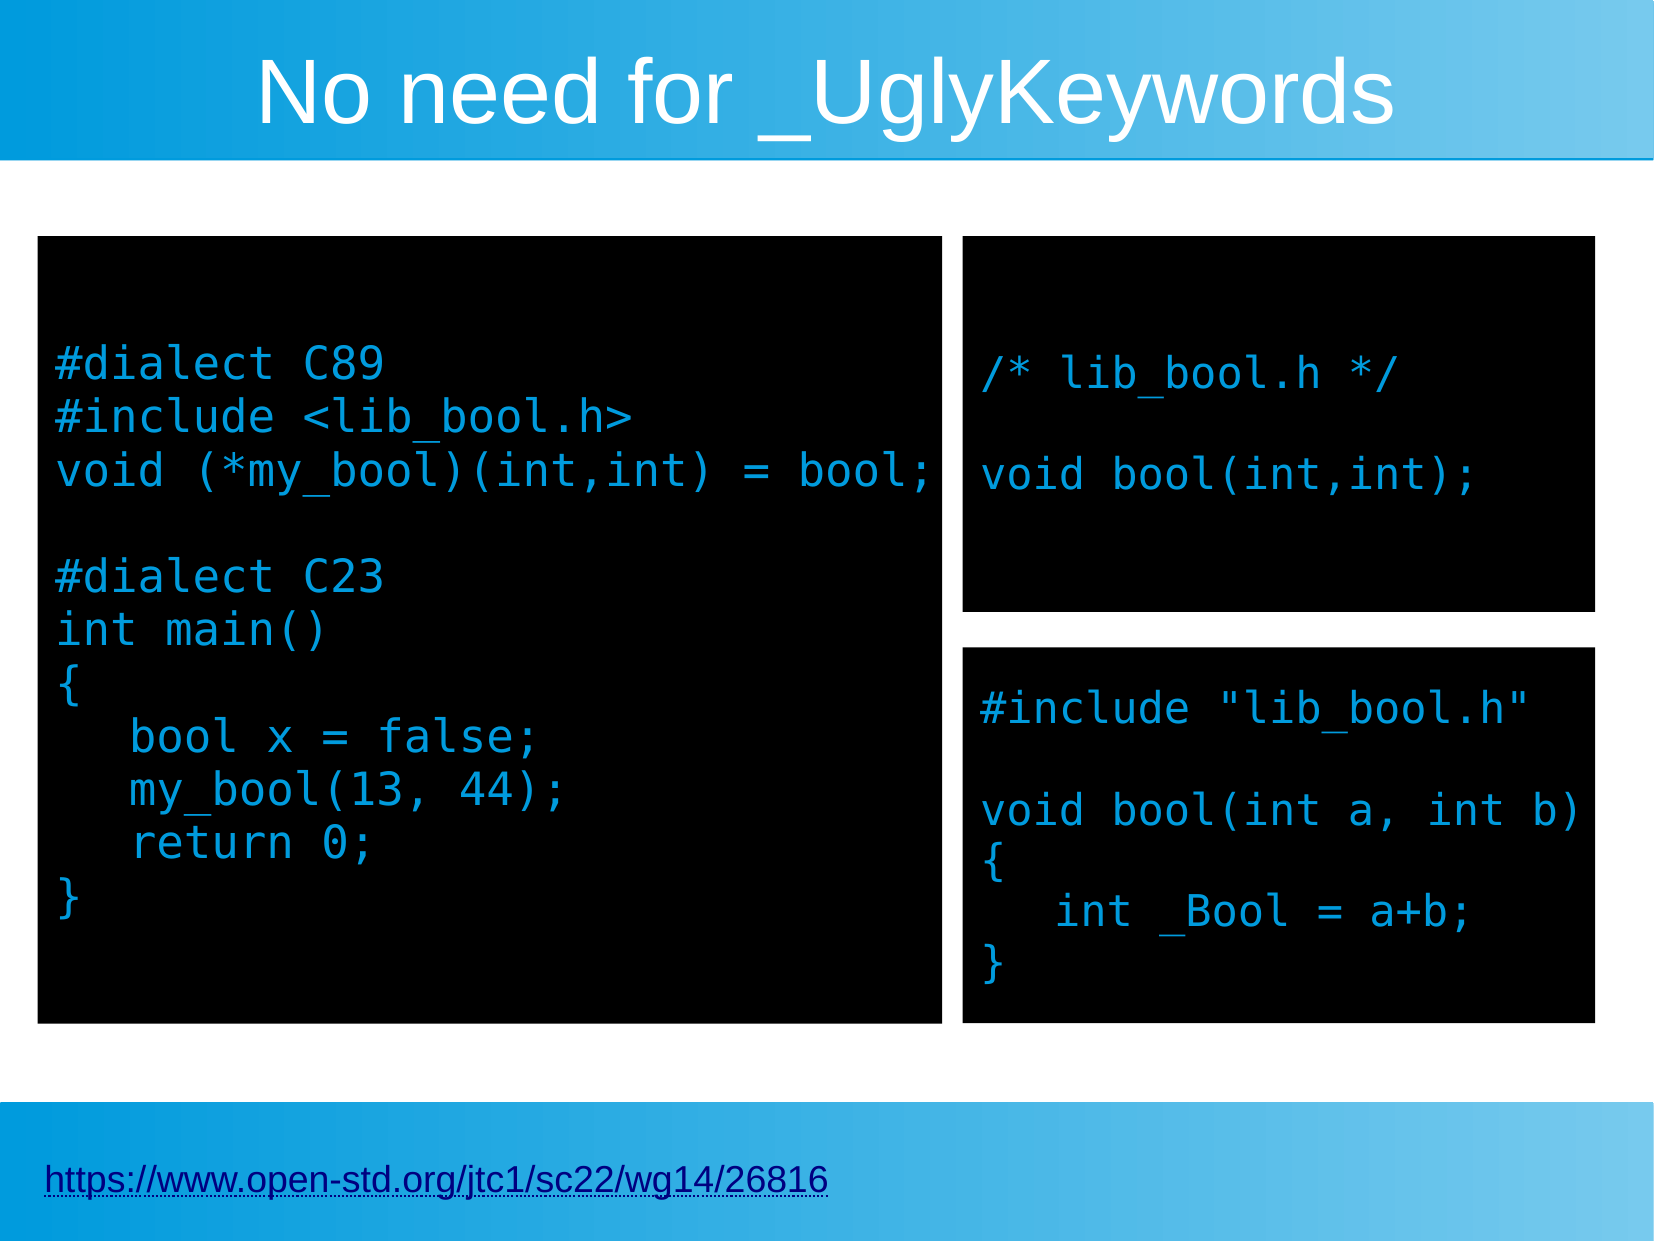

# No need for _UglyKeywords
#dialect C89
#include <lib_bool.h>
void (*my_bool)(int,int) = bool;
#dialect C23
int main()
{
	bool x = false;
	my_bool(13, 44);
	return 0;
}
/* lib_bool.h */
void bool(int,int);
#include "lib_bool.h"
void bool(int a, int b)
{
	int _Bool = a+b;
}
https://www.open-std.org/jtc1/sc22/wg14/26816